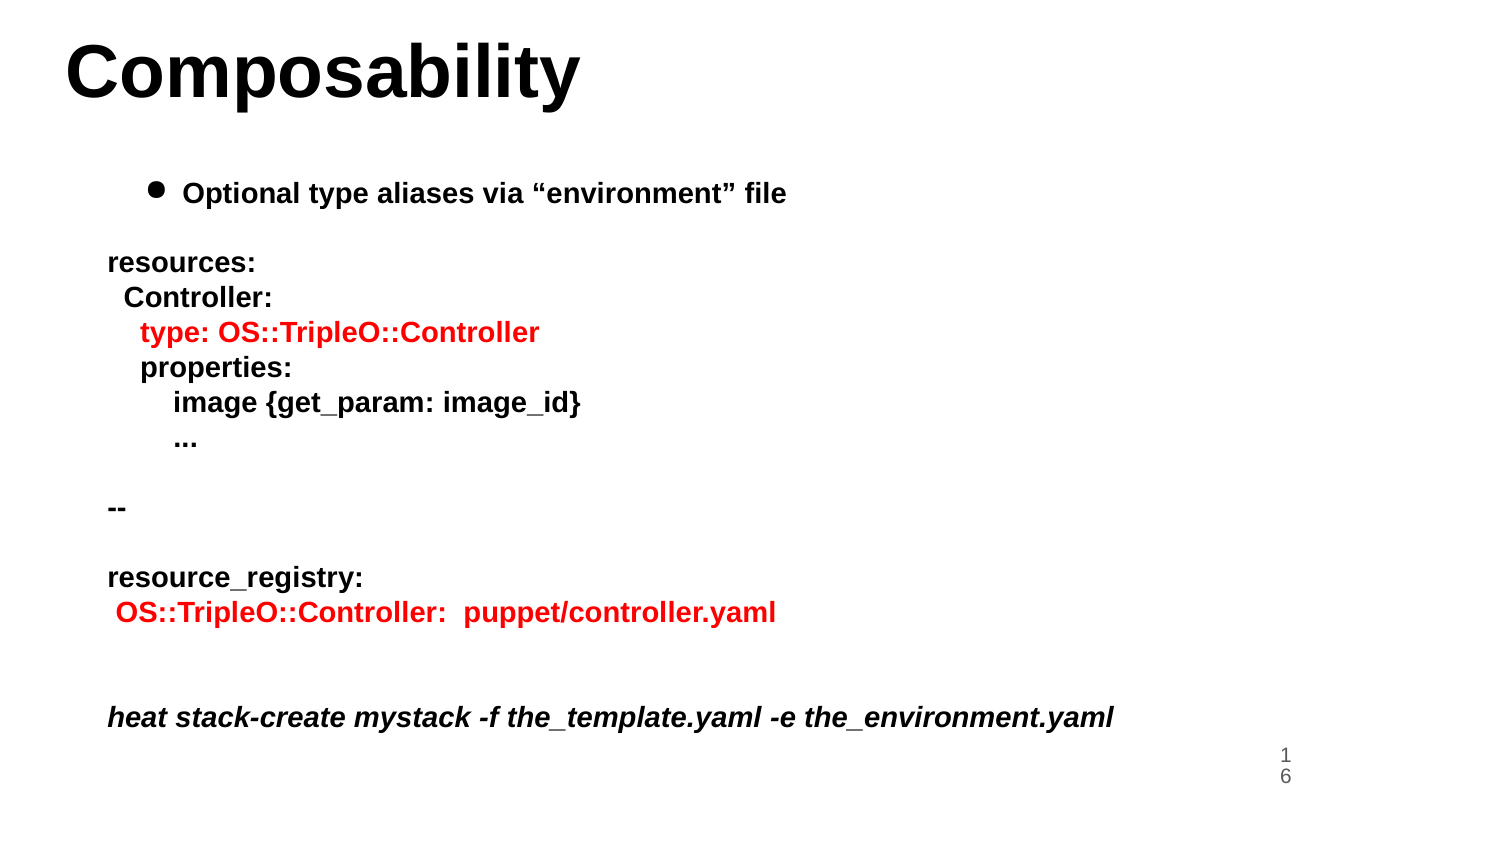

# Composability
Optional type aliases via “environment” file
resources:
 Controller:
 type: OS::TripleO::Controller
 properties:
 image {get_param: image_id}
 ...
--
resource_registry:
 OS::TripleO::Controller: puppet/controller.yaml
heat stack-create mystack -f the_template.yaml -e the_environment.yaml